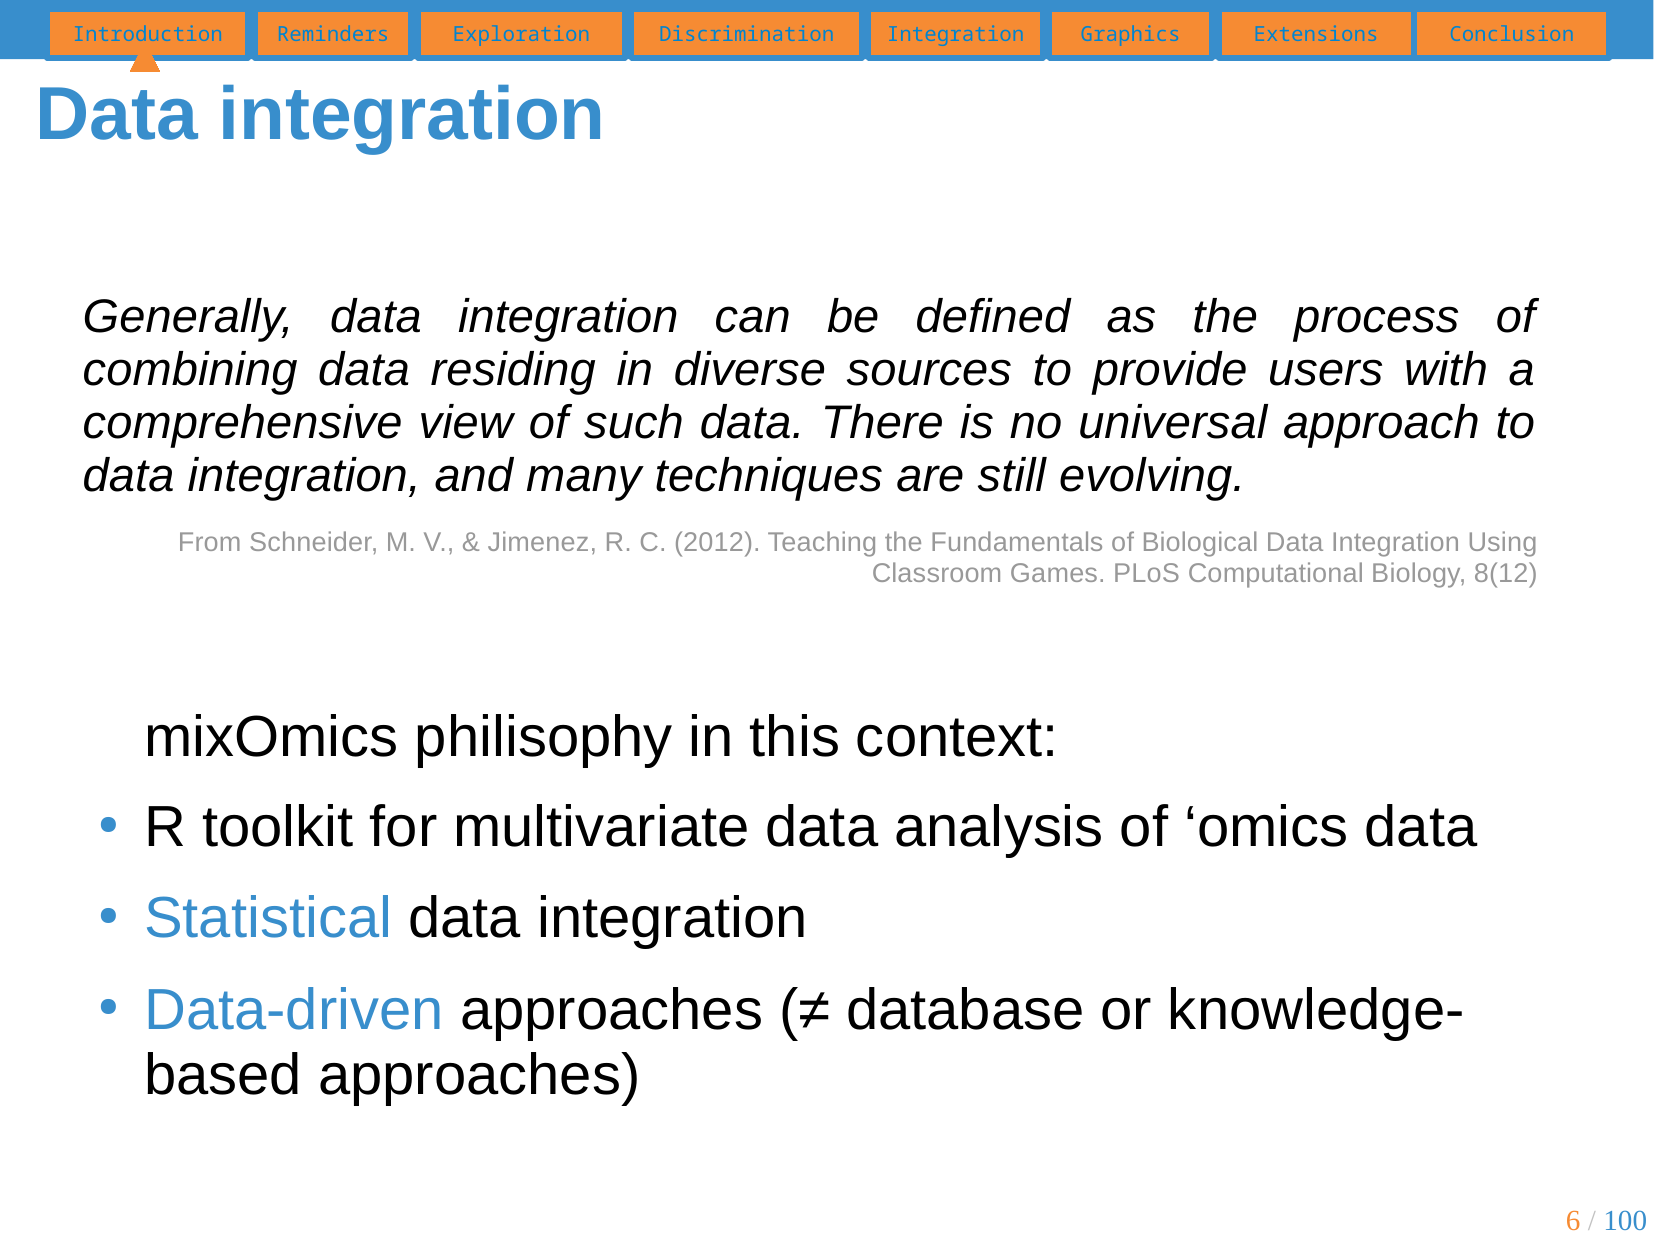

# Data integration
Generally, data integration can be defined as the process of combining data residing in diverse sources to provide users with a comprehensive view of such data. There is no universal approach to data integration, and many techniques are still evolving.
From Schneider, M. V., & Jimenez, R. C. (2012). Teaching the Fundamentals of Biological Data Integration Using Classroom Games. PLoS Computational Biology, 8(12)
mixOmics philisophy in this context:
R toolkit for multivariate data analysis of ‘omics data
Statistical data integration
Data-driven approaches (≠ database or knowledge-based approaches)
6